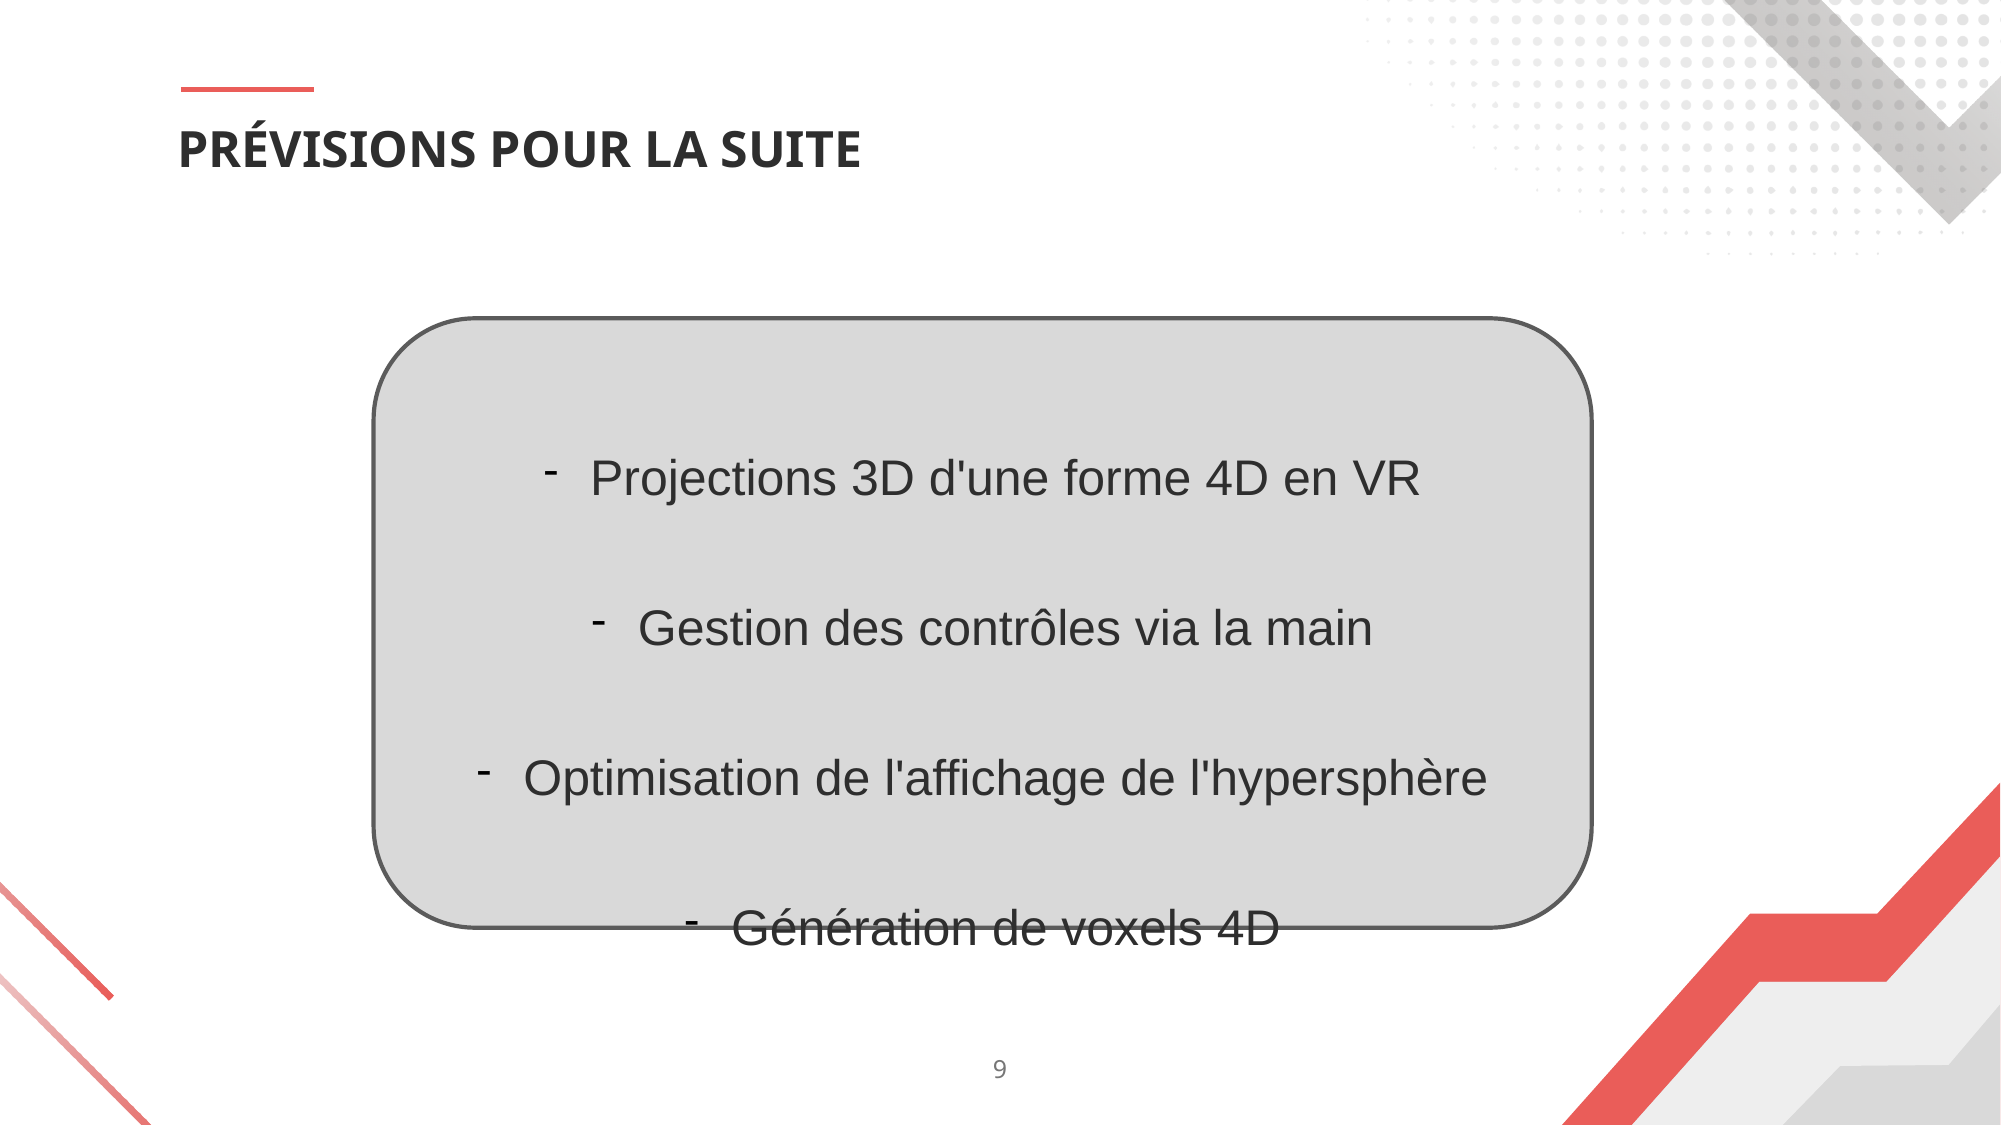

# PRÉVISIONS POUR LA SUITE
Projections 3D d'une forme 4D en VR
Gestion des contrôles via la main
Optimisation de l'affichage de l'hypersphère
Génération de voxels 4D
9